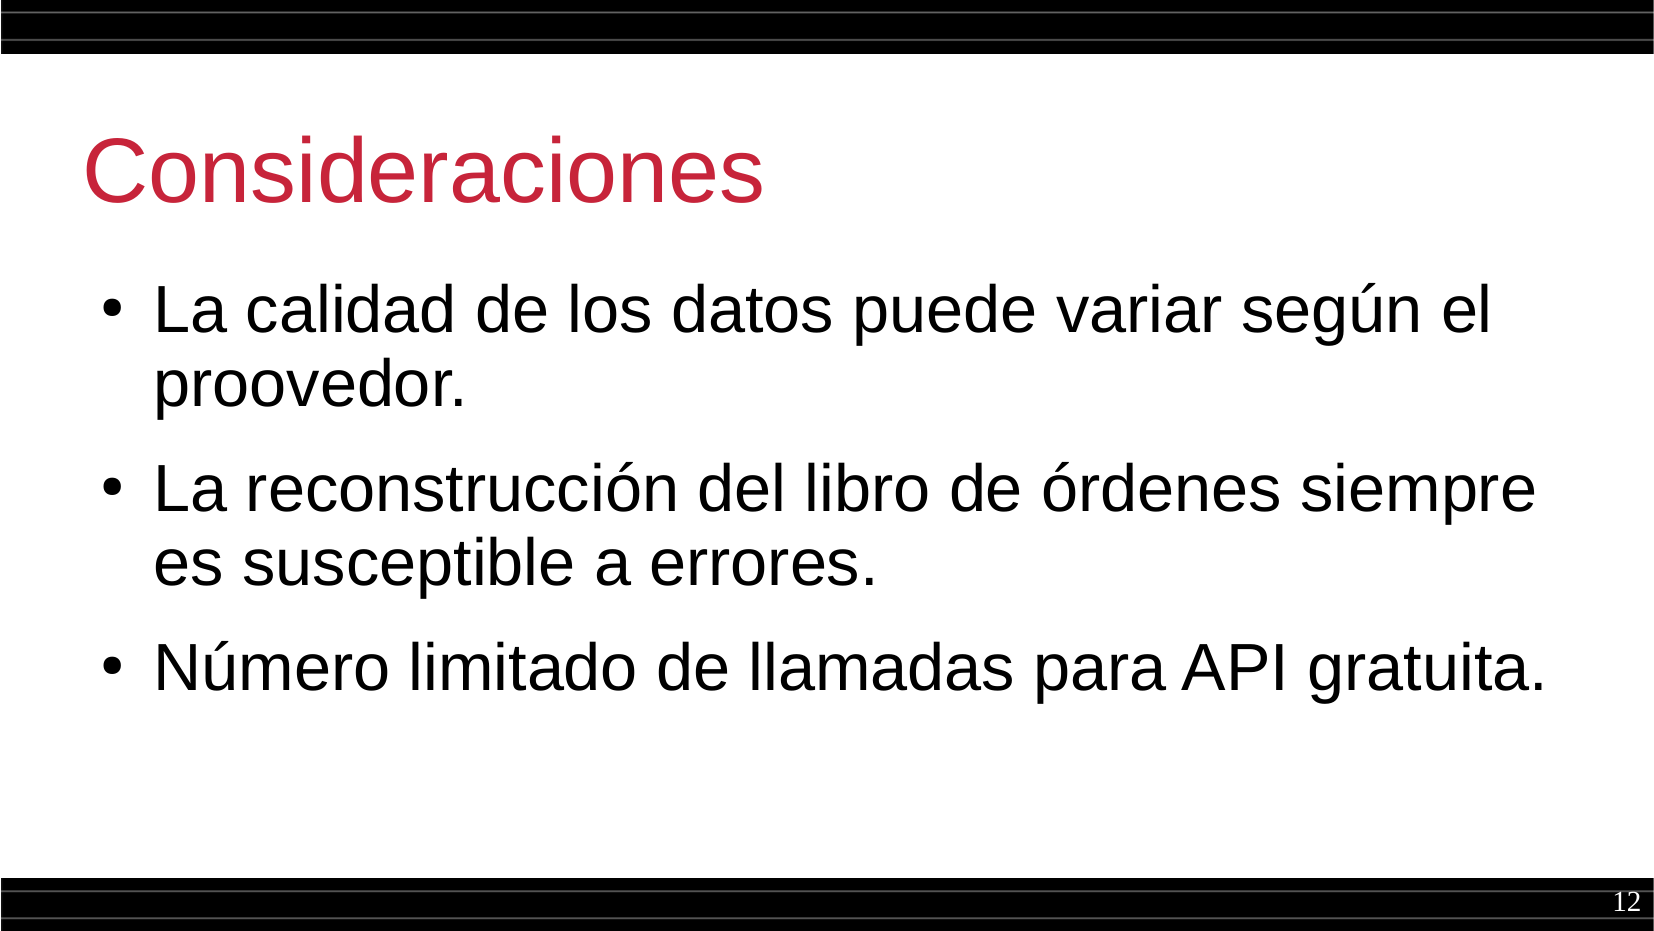

# Consideraciones
La calidad de los datos puede variar según el proovedor.
La reconstrucción del libro de órdenes siempre es susceptible a errores.
Número limitado de llamadas para API gratuita.